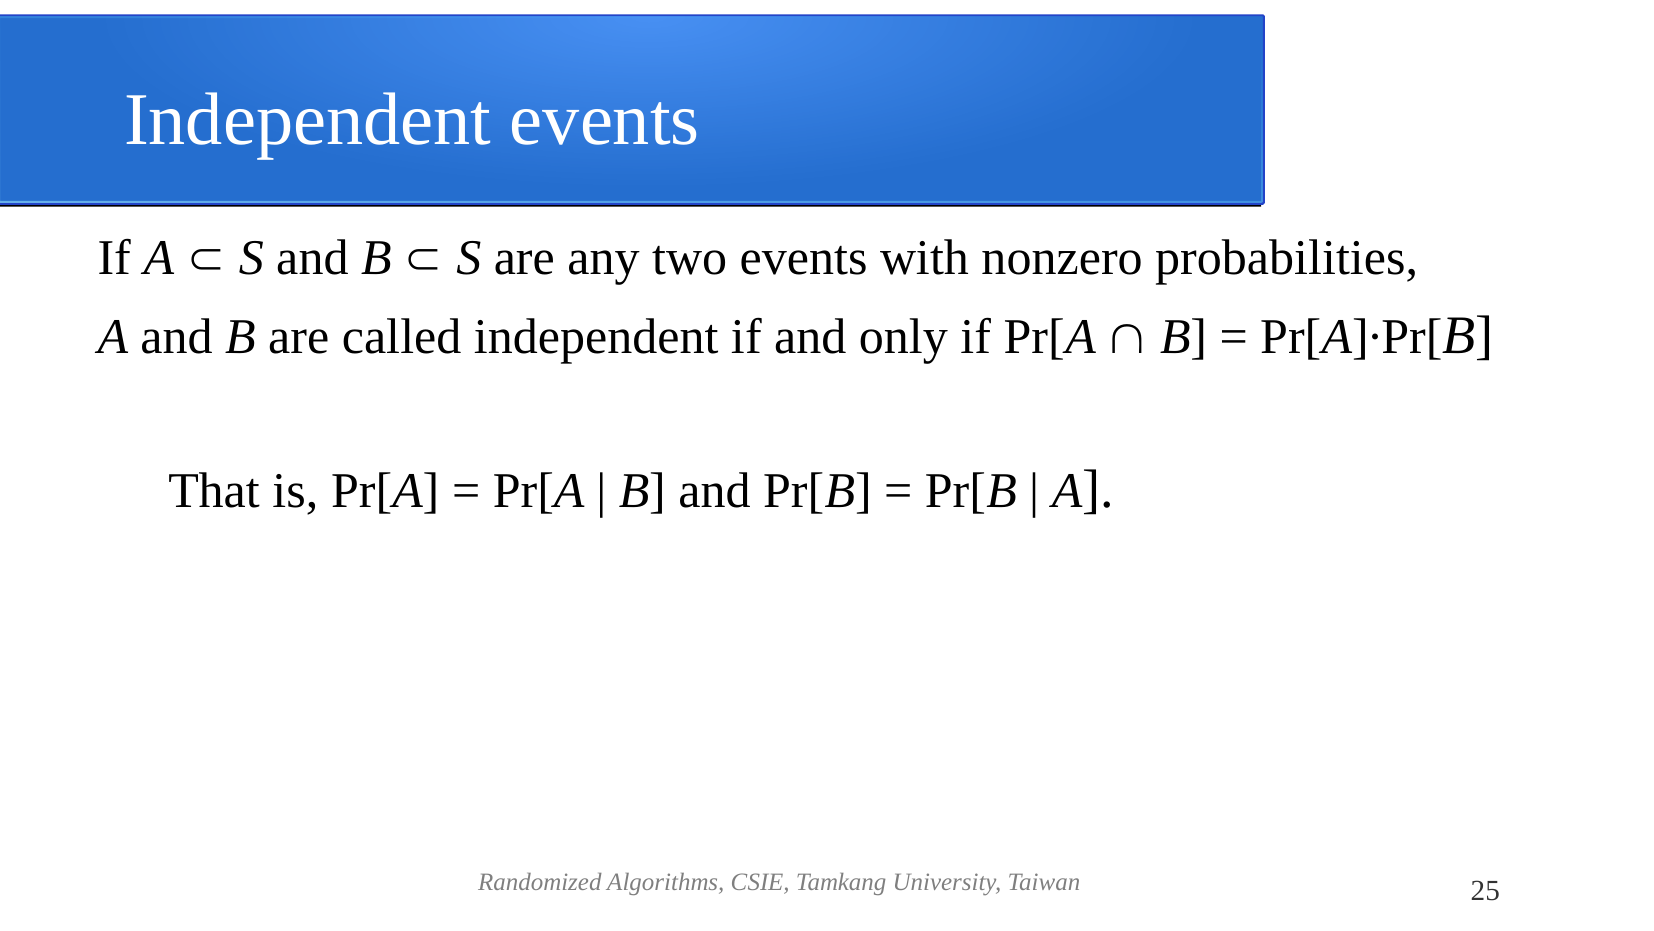

# Independent events
If A  S and B  S are any two events with nonzero probabilities,
A and B are called independent if and only if Pr[A  B] = Pr[A]∙Pr[B]
That is, Pr[A] = Pr[A | B] and Pr[B] = Pr[B | A].
Randomized Algorithms, CSIE, Tamkang University, Taiwan
25